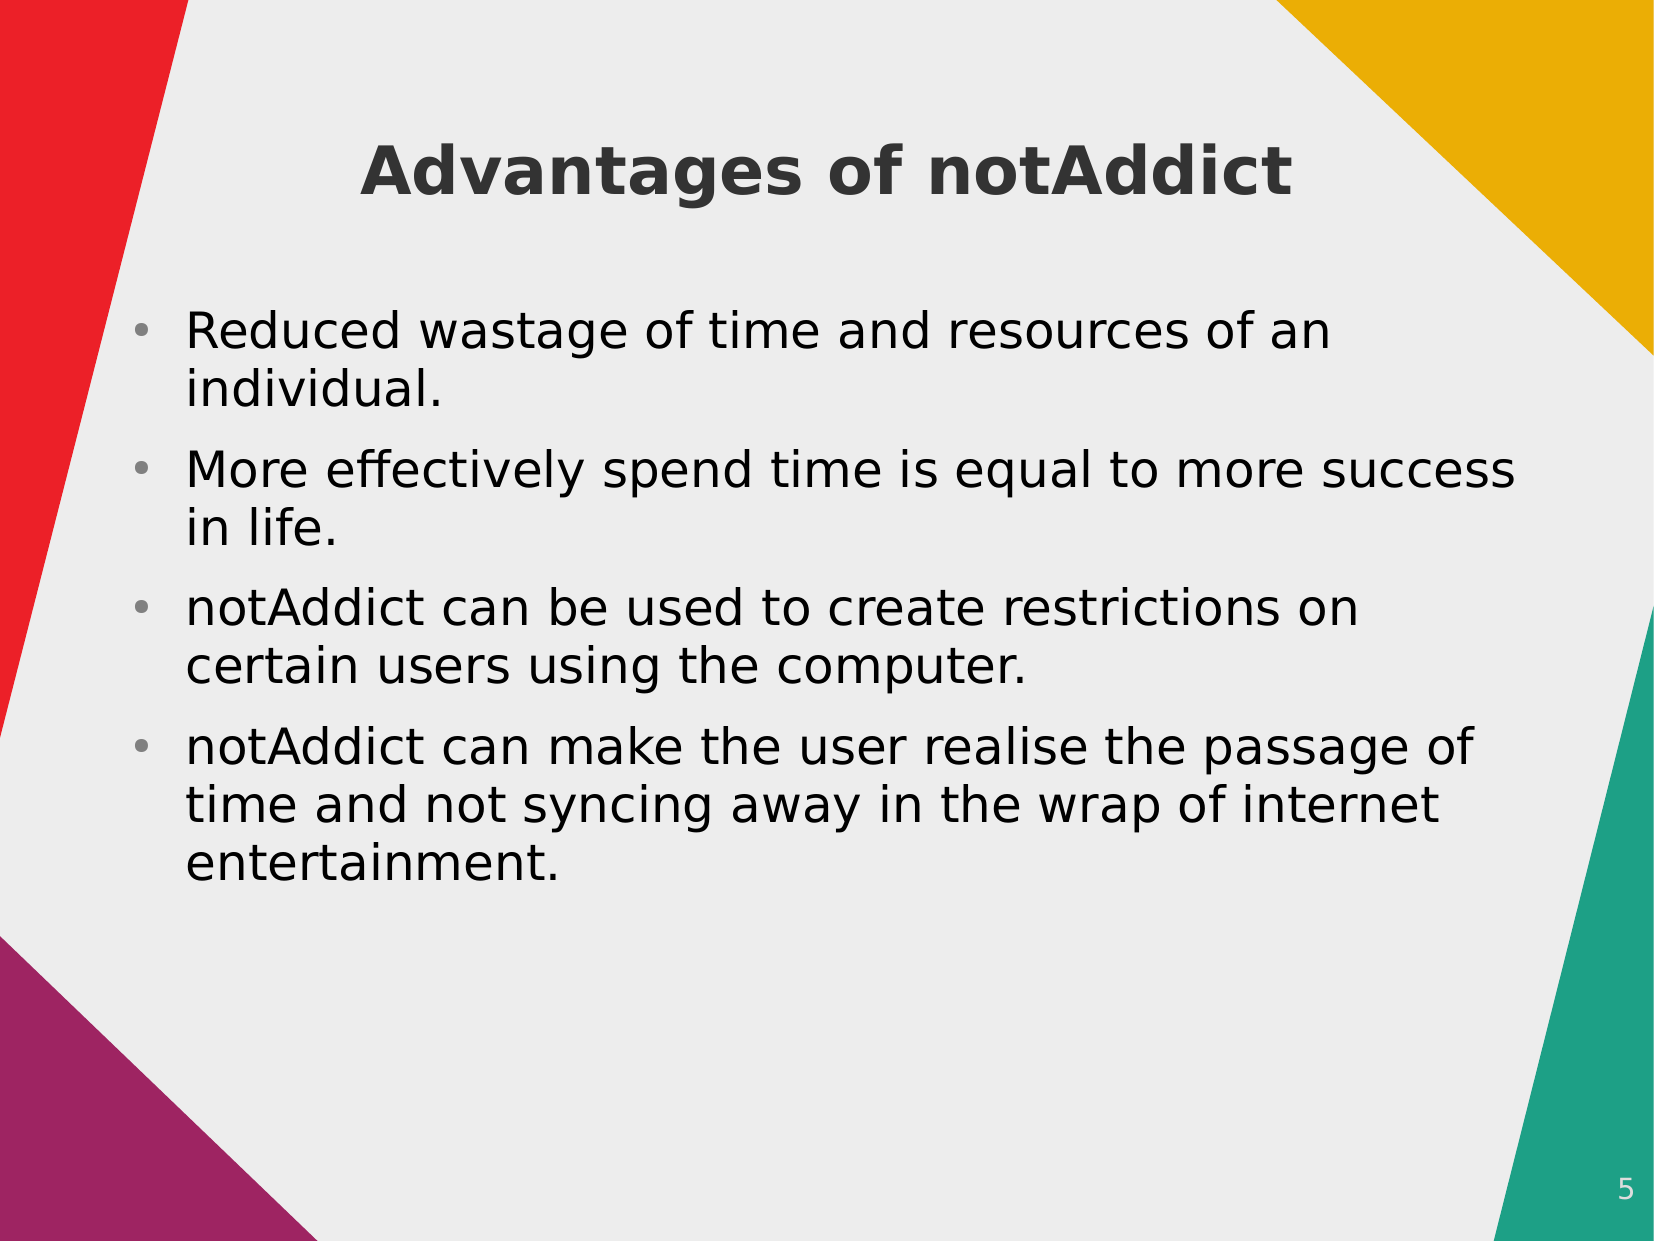

# Advantages of notAddict
Reduced wastage of time and resources of an individual.
More effectively spend time is equal to more success in life.
notAddict can be used to create restrictions on certain users using the computer.
notAddict can make the user realise the passage of time and not syncing away in the wrap of internet entertainment.
5